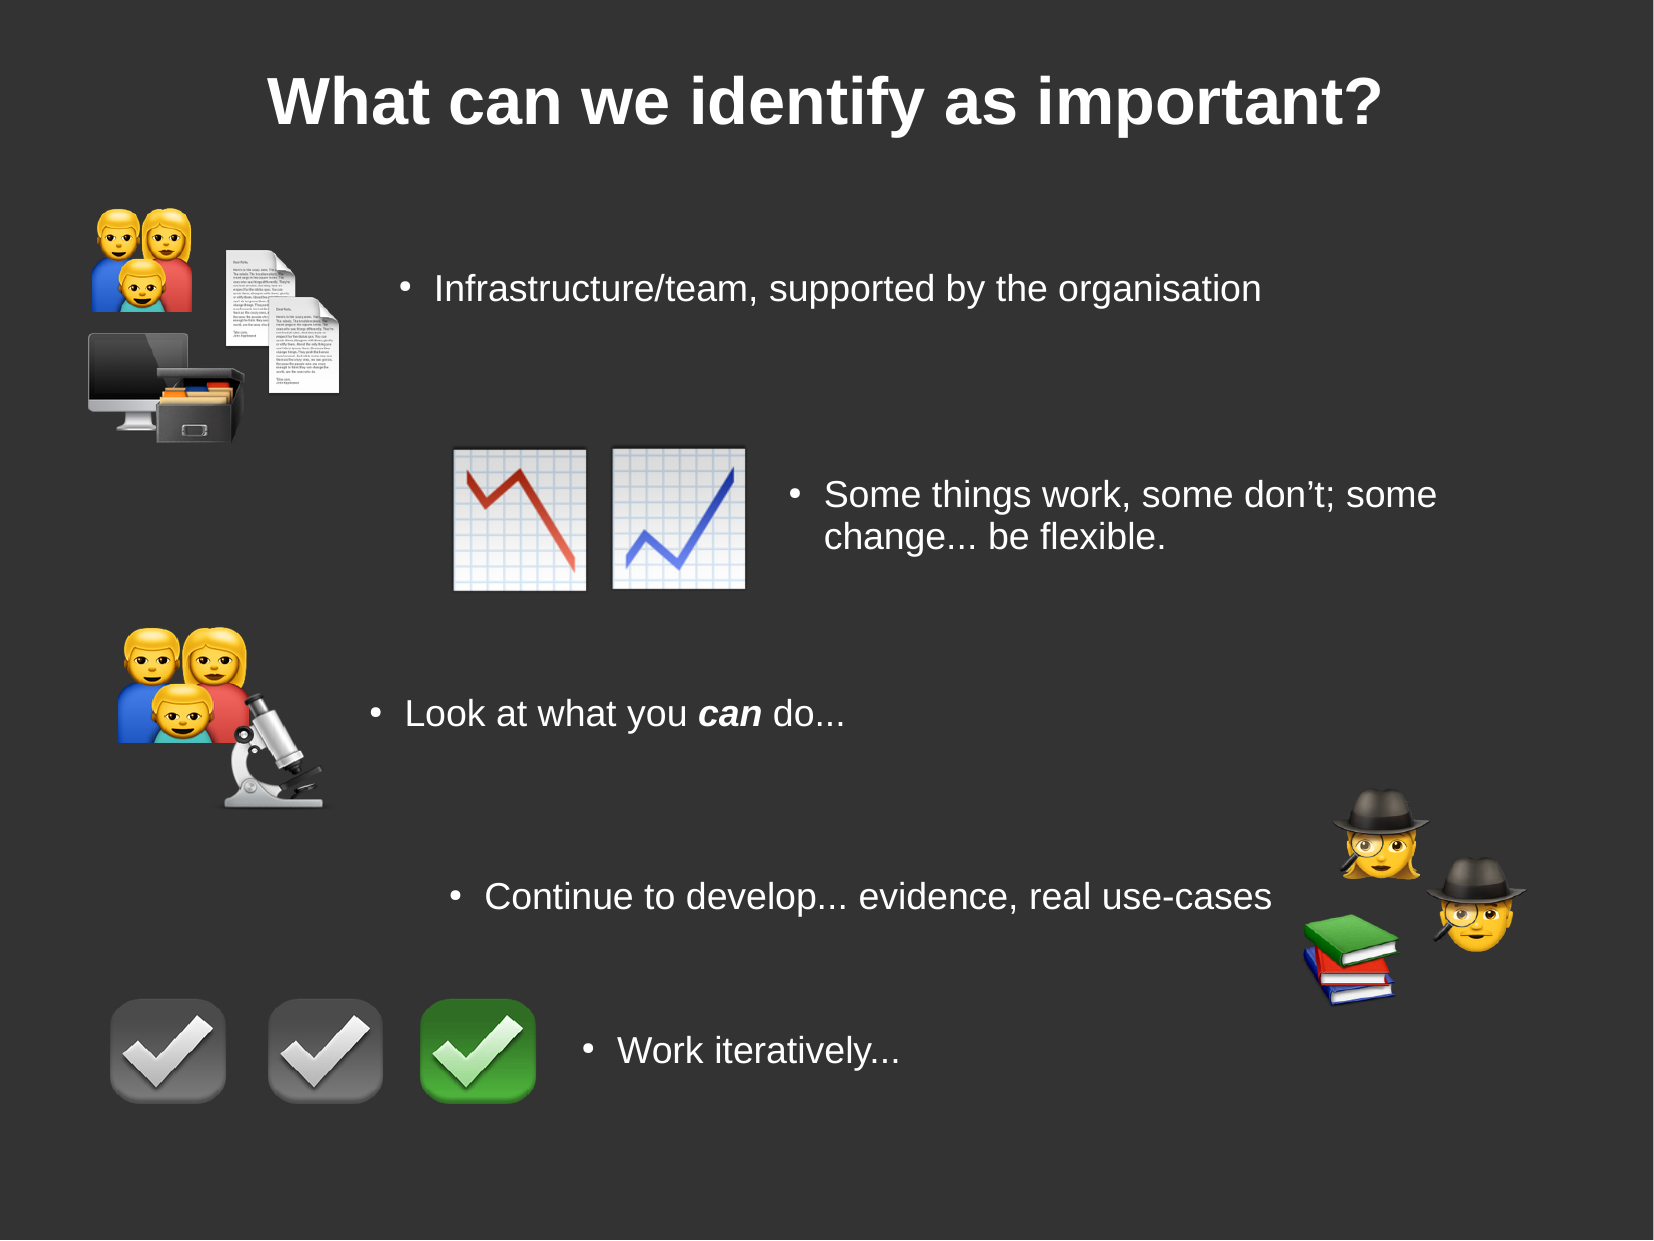

# What can we identify as important?
Infrastructure/team, supported by the organisation
Some things work, some don’t; some change... be flexible.
Look at what you can do...
Continue to develop... evidence, real use-cases
Work iteratively...